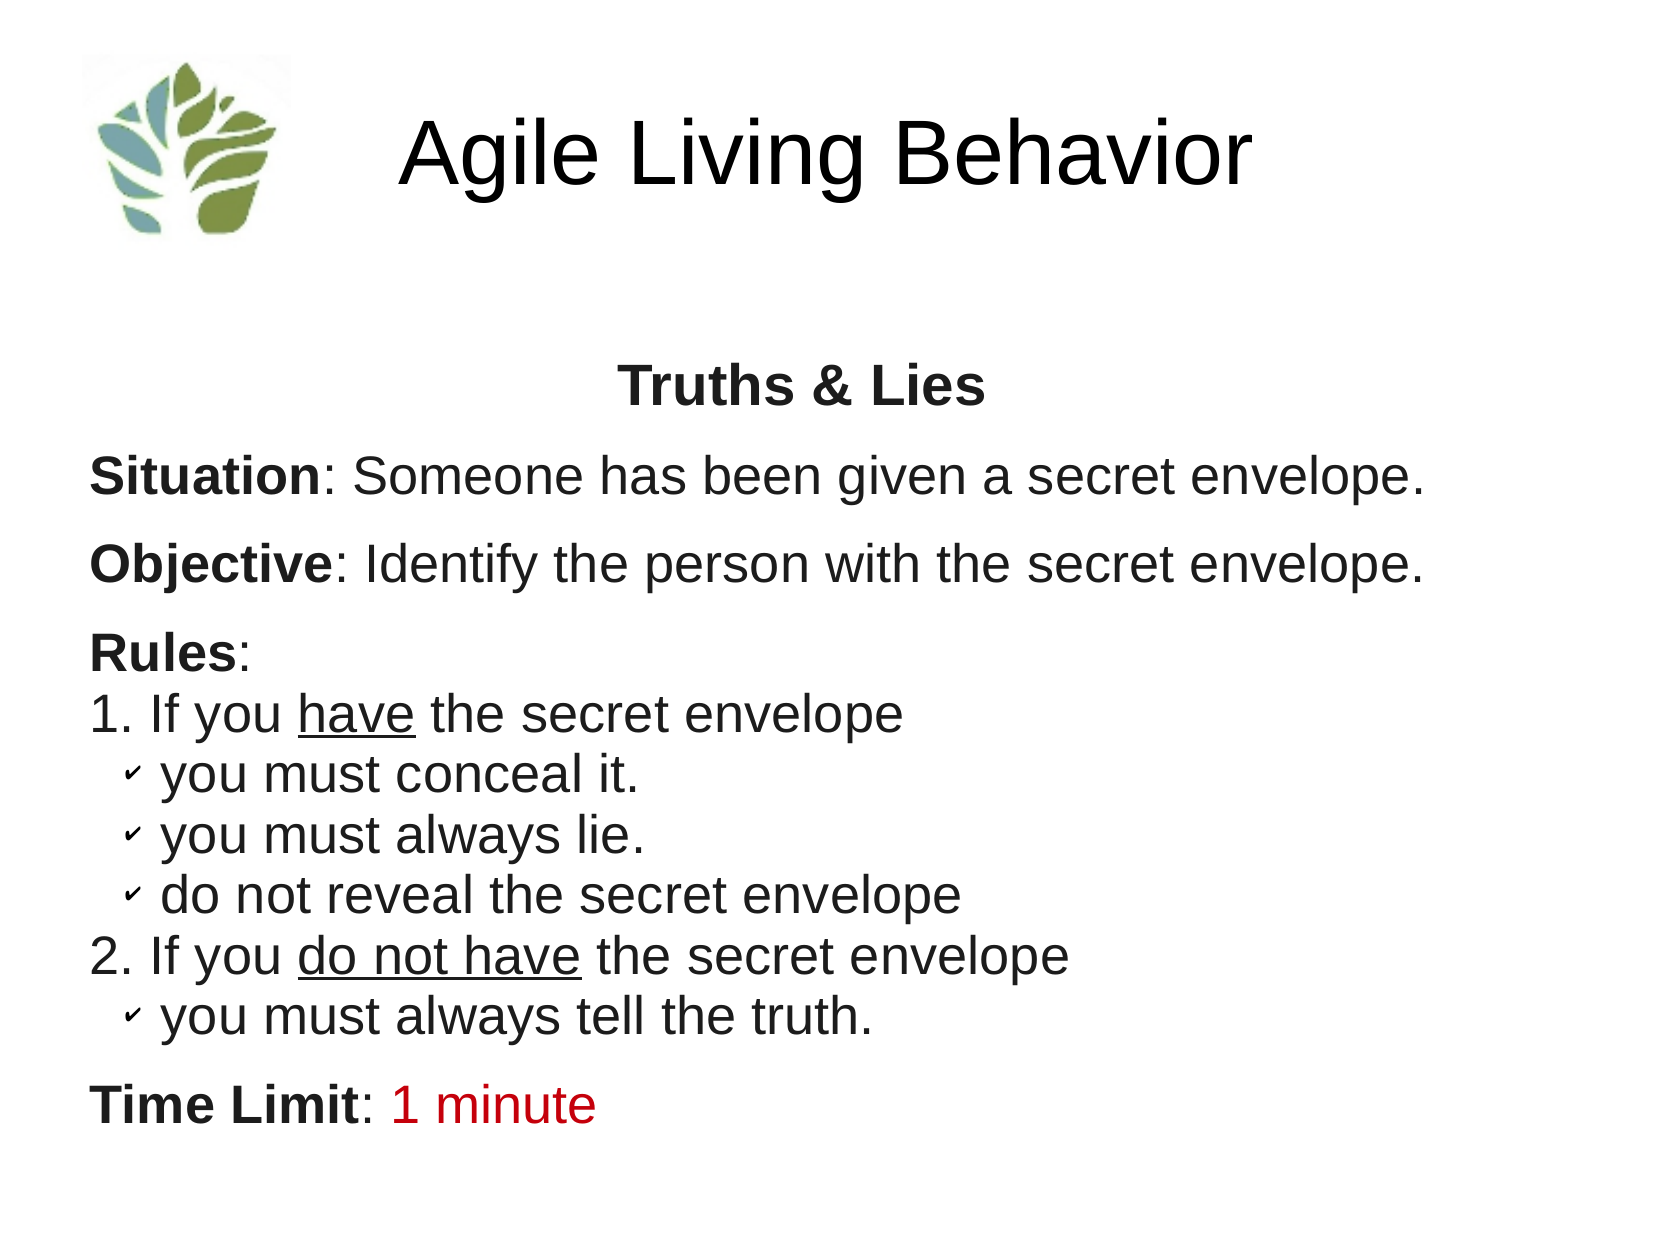

# Agile Living Behavior
Truths & Lies
Situation: Someone has been given a secret envelope.
Objective: Identify the person with the secret envelope.
Rules:
1. If you have the secret envelope
you must conceal it.
you must always lie.
do not reveal the secret envelope
2. If you do not have the secret envelope
you must always tell the truth.
Time Limit: 1 minute